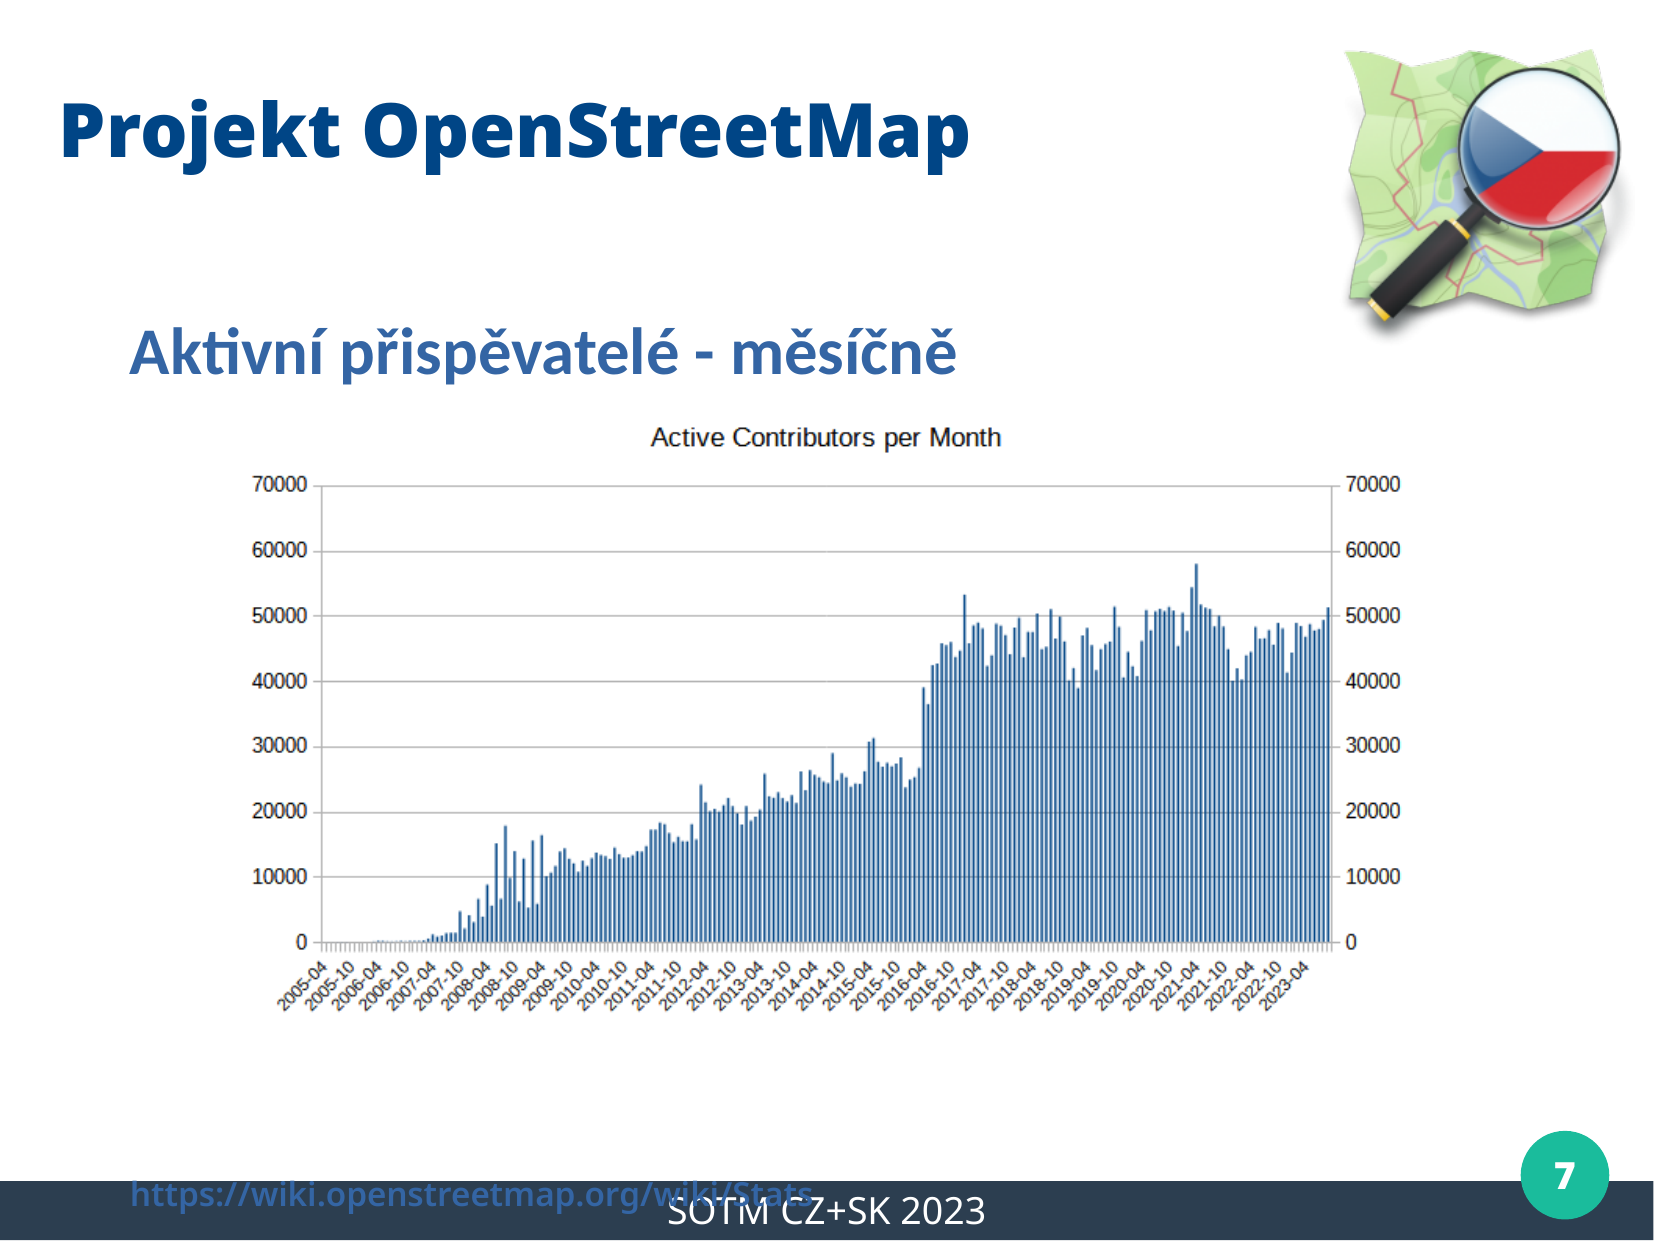

# Projekt OpenStreetMap
Aktivní přispěvatelé - měsíčně
https://wiki.openstreetmap.org/wiki/Stats
7
SOTM CZ+SK 2023